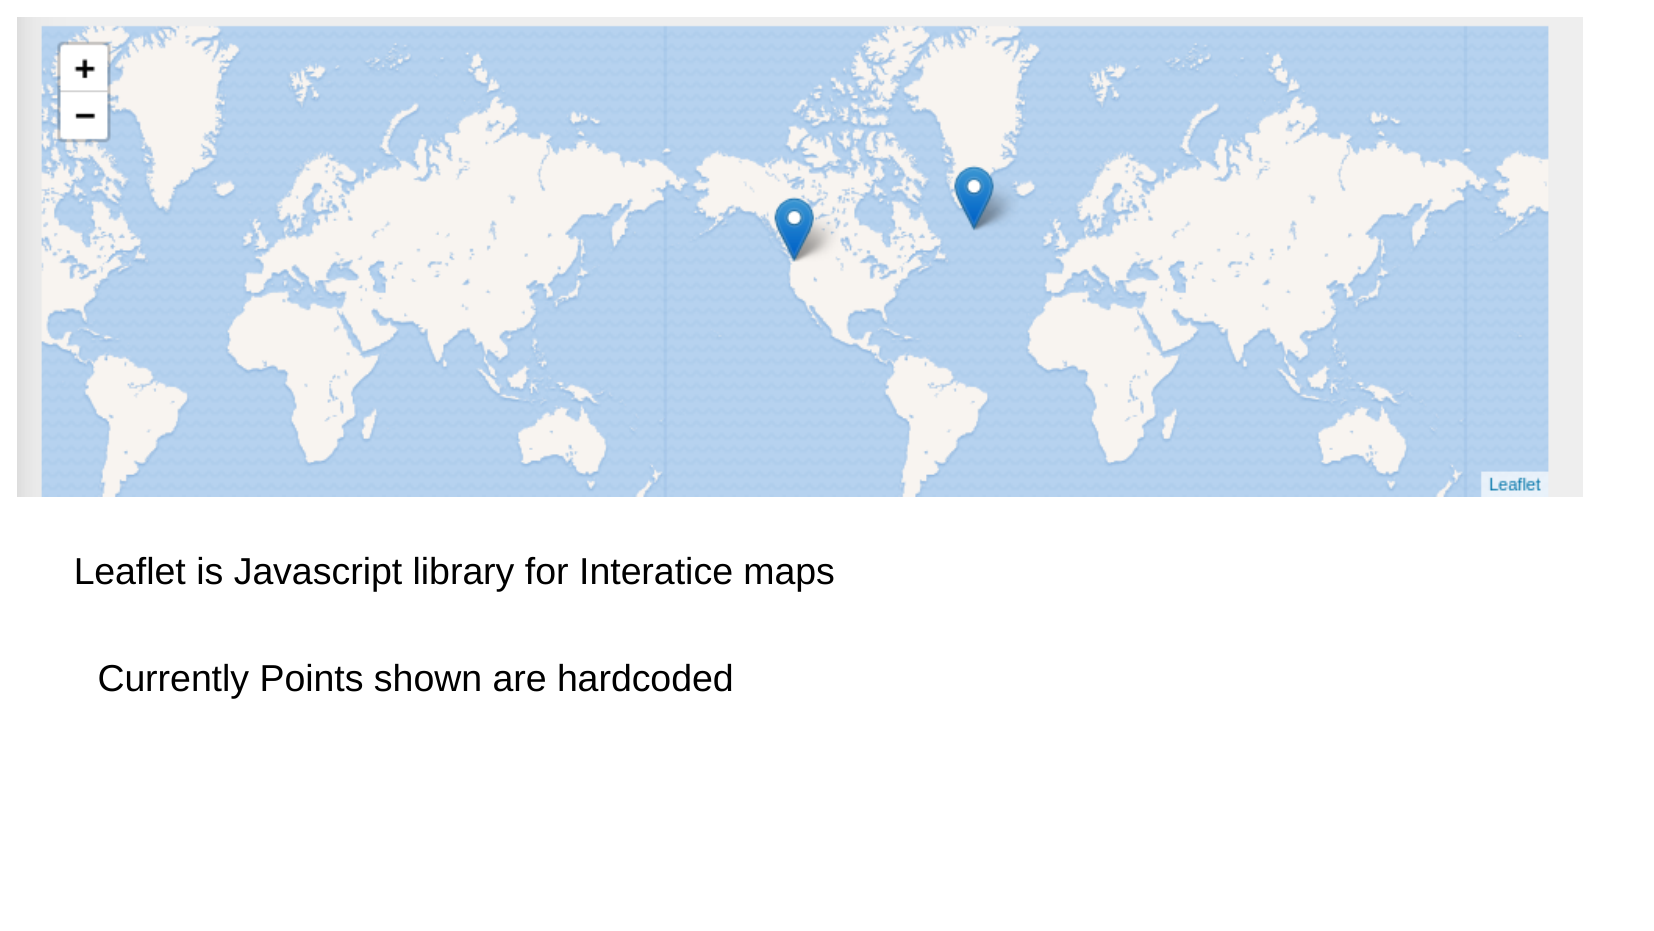

Leaflet is Javascript library for Interatice maps
Currently Points shown are hardcoded